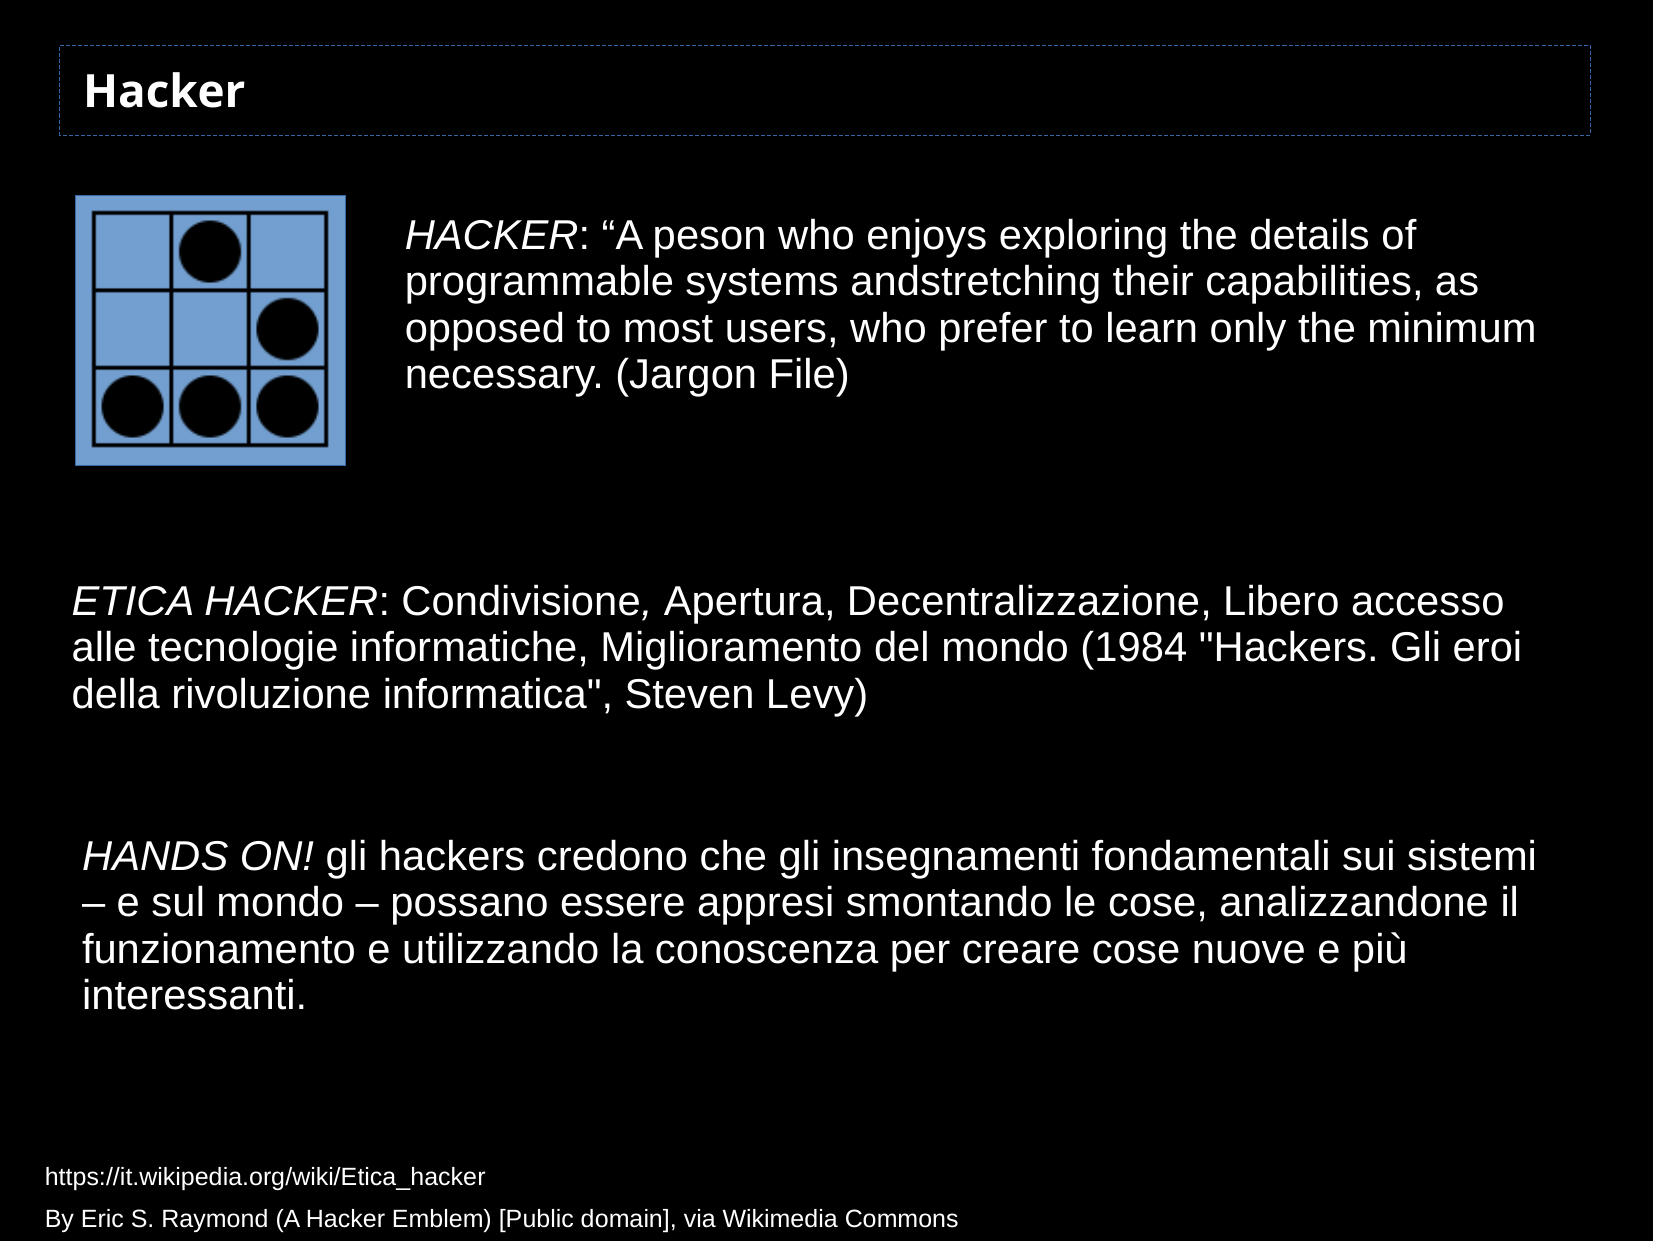

# Hacker
HACKER: “A peson who enjoys exploring the details of programmable systems andstretching their capabilities, as opposed to most users, who prefer to learn only the minimum necessary. (Jargon File)
ETICA HACKER: Condivisione, Apertura, Decentralizzazione, Libero accesso alle tecnologie informatiche, Miglioramento del mondo (1984 "Hackers. Gli eroi della rivoluzione informatica", Steven Levy)
HANDS ON! gli hackers credono che gli insegnamenti fondamentali sui sistemi – e sul mondo – possano essere appresi smontando le cose, analizzandone il funzionamento e utilizzando la conoscenza per creare cose nuove e più interessanti.
https://it.wikipedia.org/wiki/Etica_hacker
By Eric S. Raymond (A Hacker Emblem) [Public domain], via Wikimedia Commons